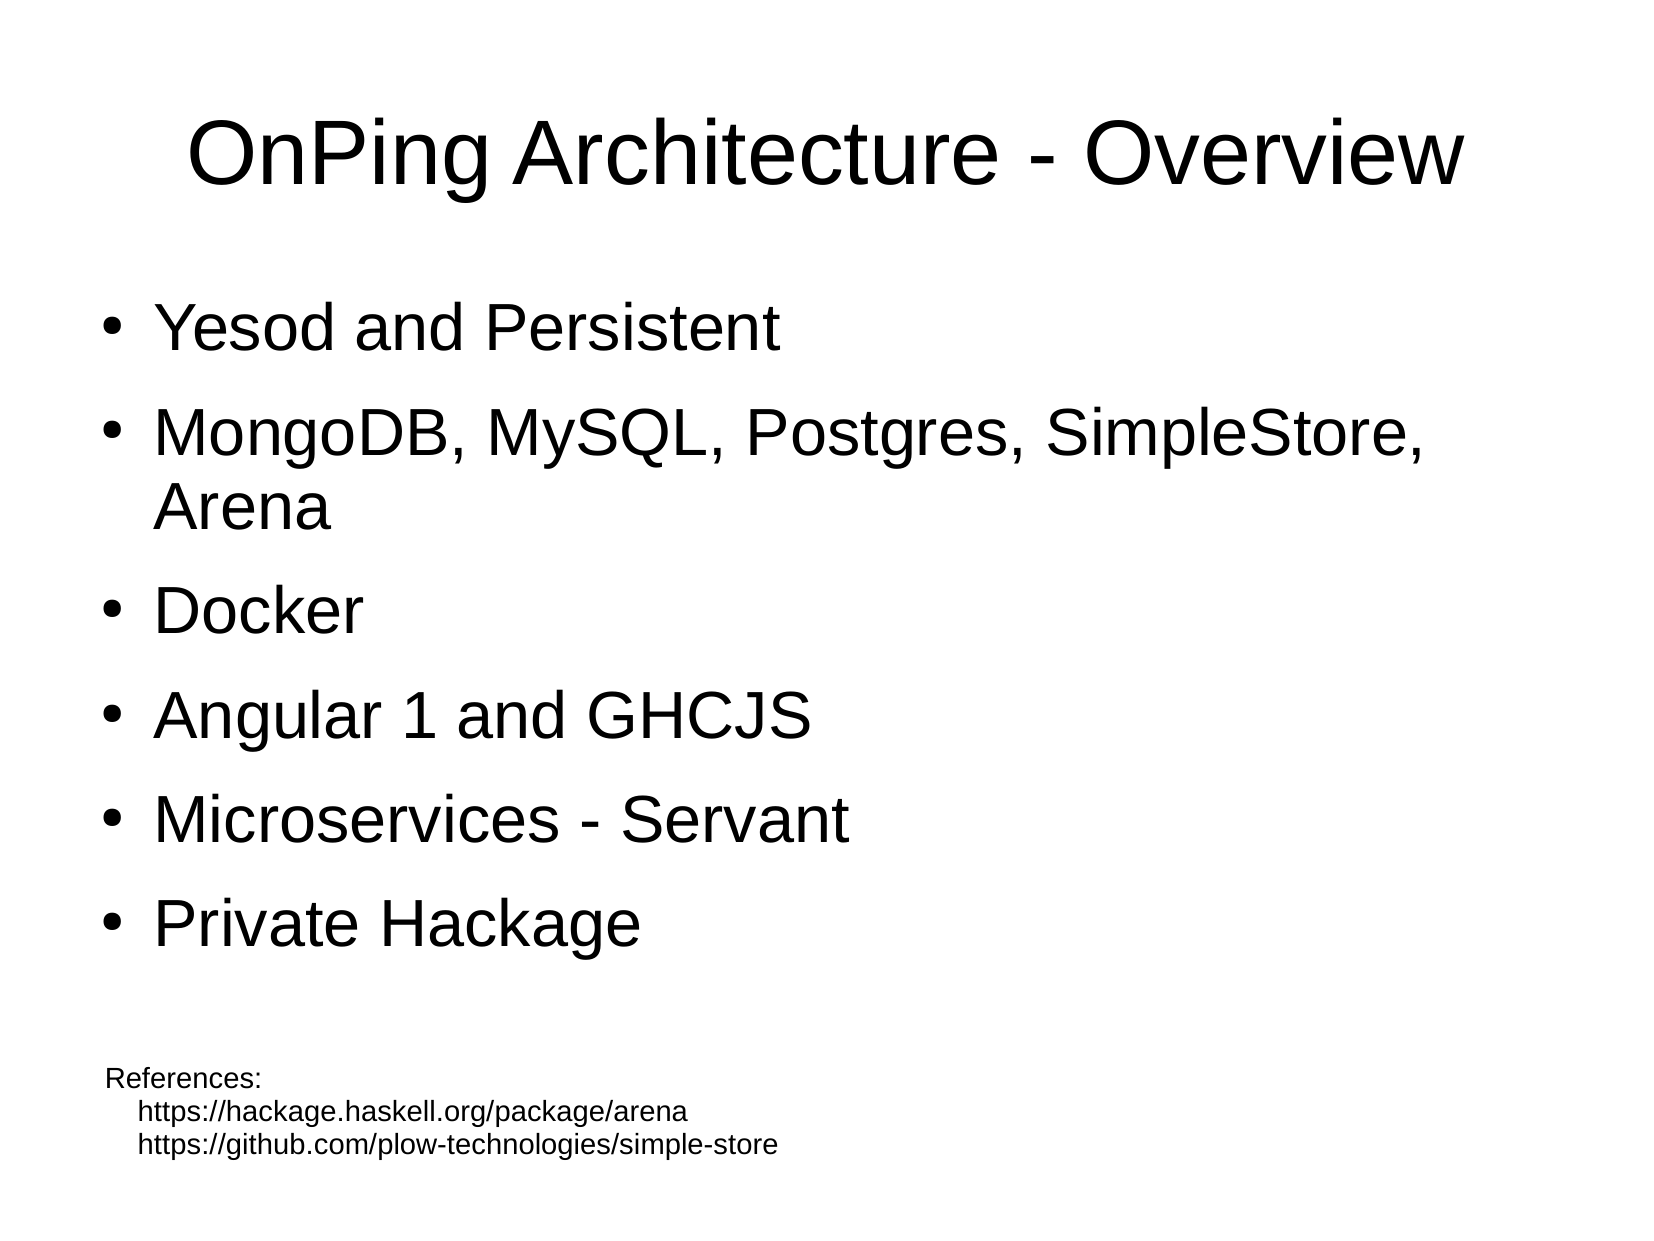

# OnPing Architecture - Overview
Yesod and Persistent
MongoDB, MySQL, Postgres, SimpleStore, Arena
Docker
Angular 1 and GHCJS
Microservices - Servant
Private Hackage
References:
 https://hackage.haskell.org/package/arena
 https://github.com/plow-technologies/simple-store